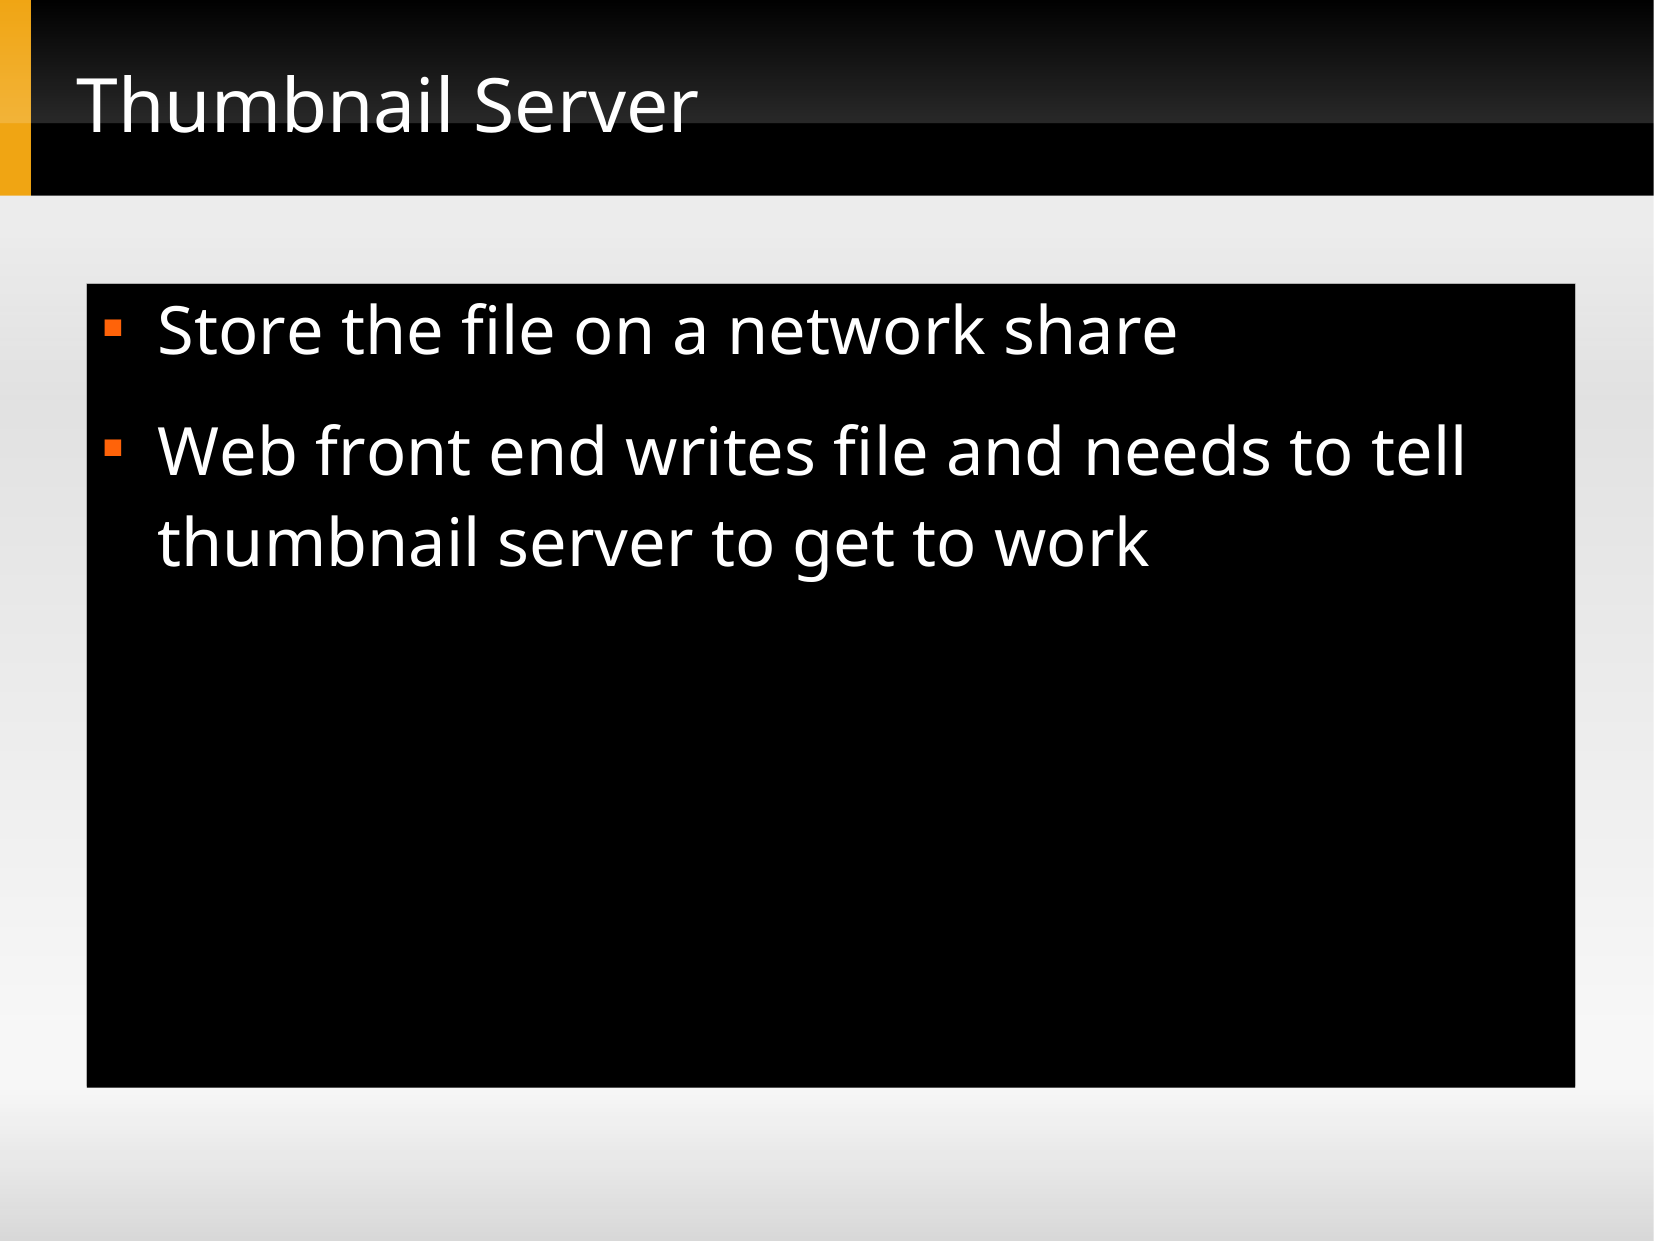

# Thumbnail Server
Store the file on a network share
Web front end writes file and needs to tell thumbnail server to get to work